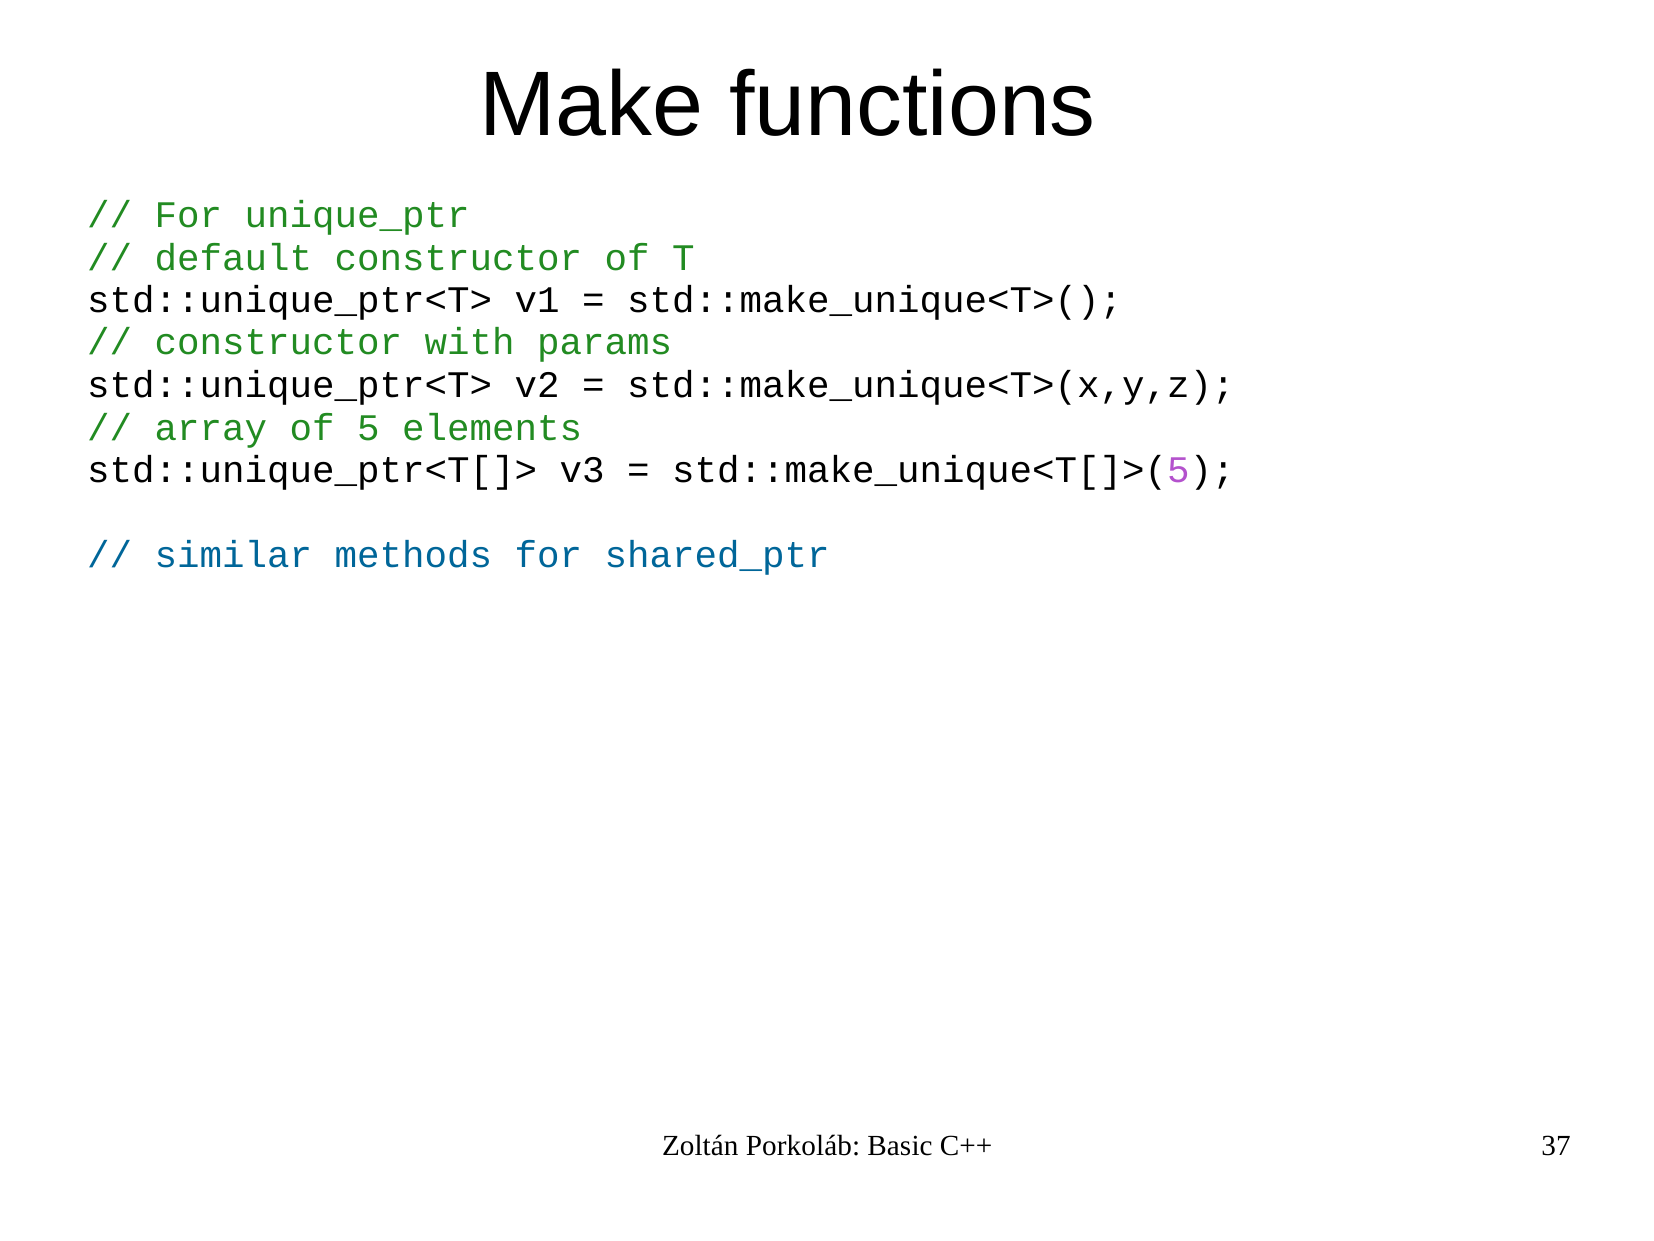

# Make functions
// For unique_ptr
// default constructor of T
std::unique_ptr<T> v1 = std::make_unique<T>();
// constructor with params
std::unique_ptr<T> v2 = std::make_unique<T>(x,y,z);
// array of 5 elements
std::unique_ptr<T[]> v3 = std::make_unique<T[]>(5);
// similar methods for shared_ptr
Zoltán Porkoláb: Basic C++
37